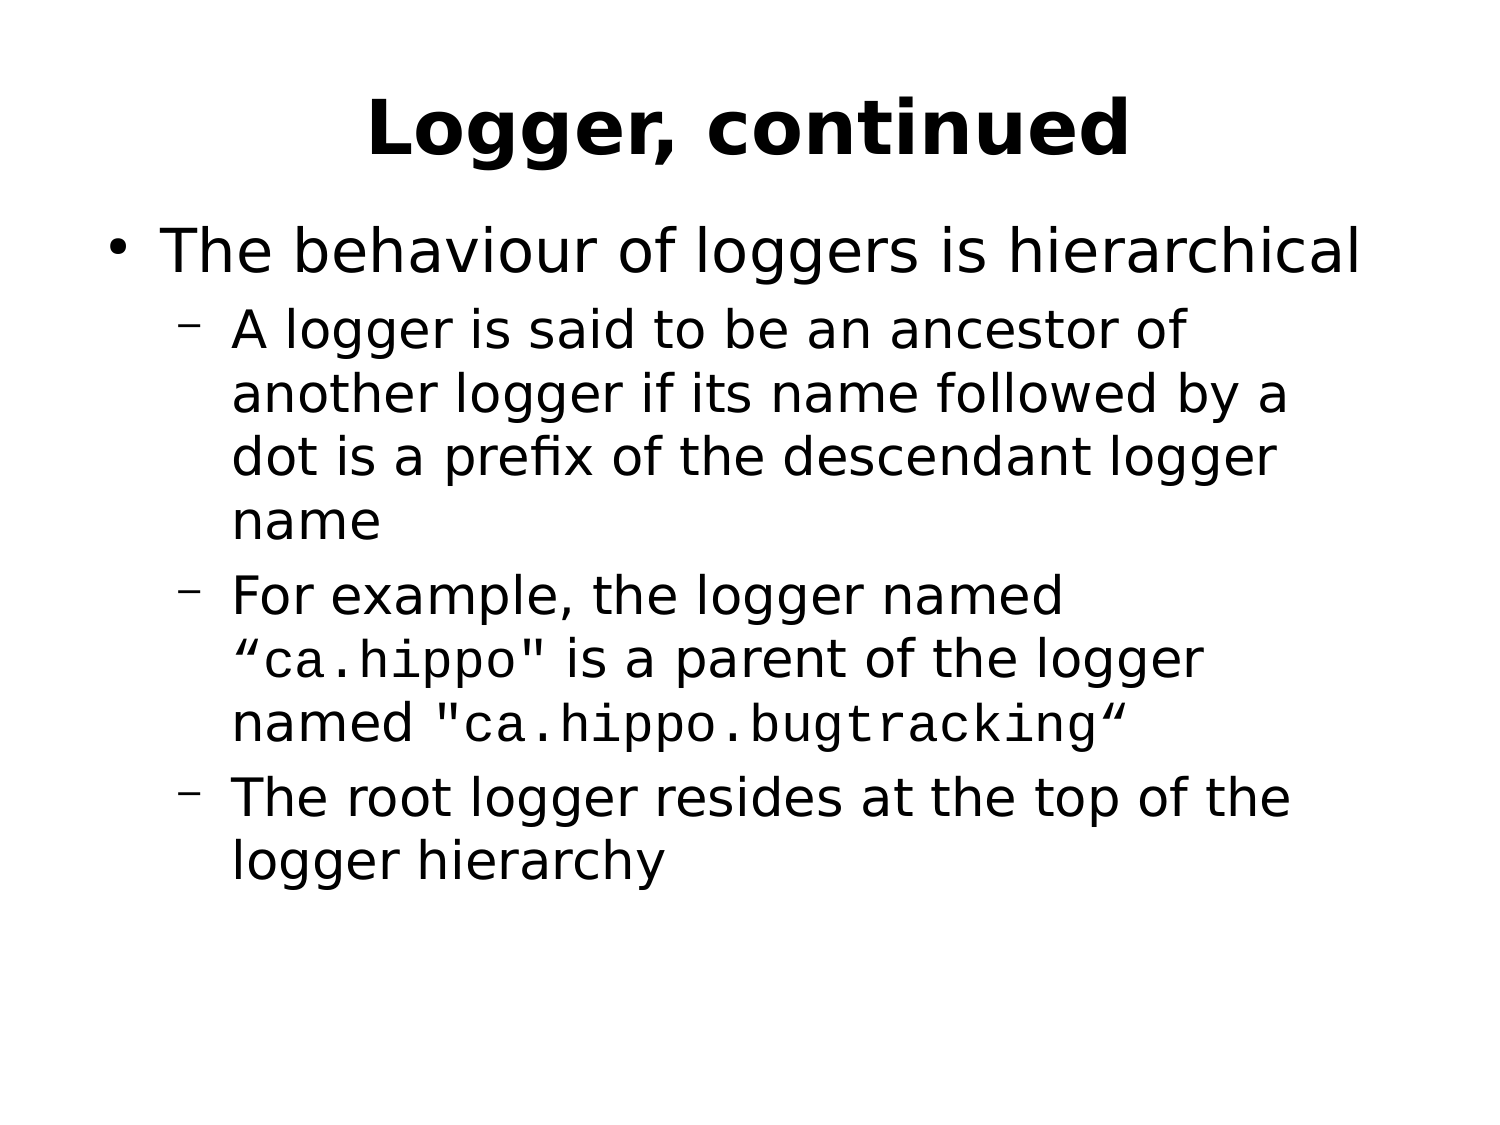

Logger, continued
# The behaviour of loggers is hierarchical
A logger is said to be an ancestor of another logger if its name followed by a dot is a prefix of the descendant logger name
For example, the logger named “ca.hippo" is a parent of the logger named "ca.hippo.bugtracking“
The root logger resides at the top of the logger hierarchy